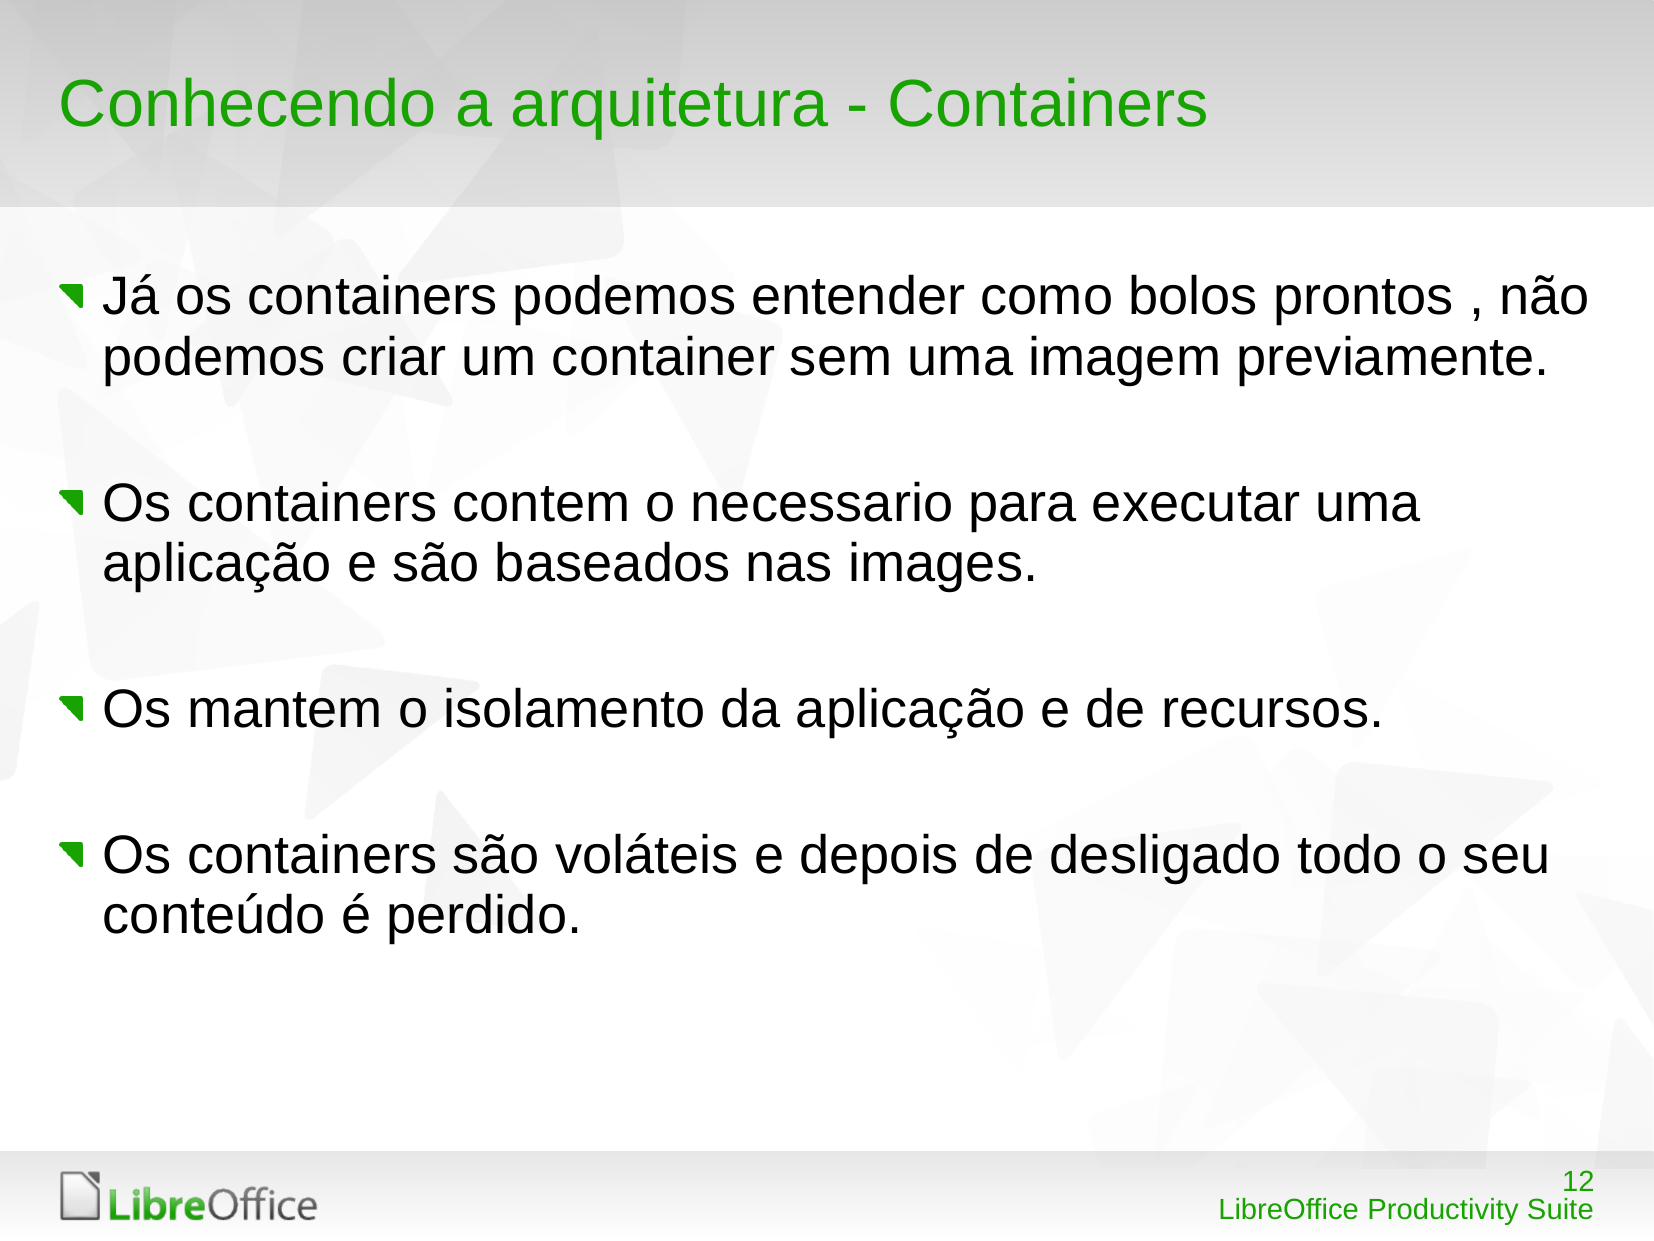

# Conhecendo a arquitetura - Containers
Já os containers podemos entender como bolos prontos , não podemos criar um container sem uma imagem previamente.
Os containers contem o necessario para executar uma aplicação e são baseados nas images.
Os mantem o isolamento da aplicação e de recursos.
Os containers são voláteis e depois de desligado todo o seu conteúdo é perdido.
12
LibreOffice Productivity Suite